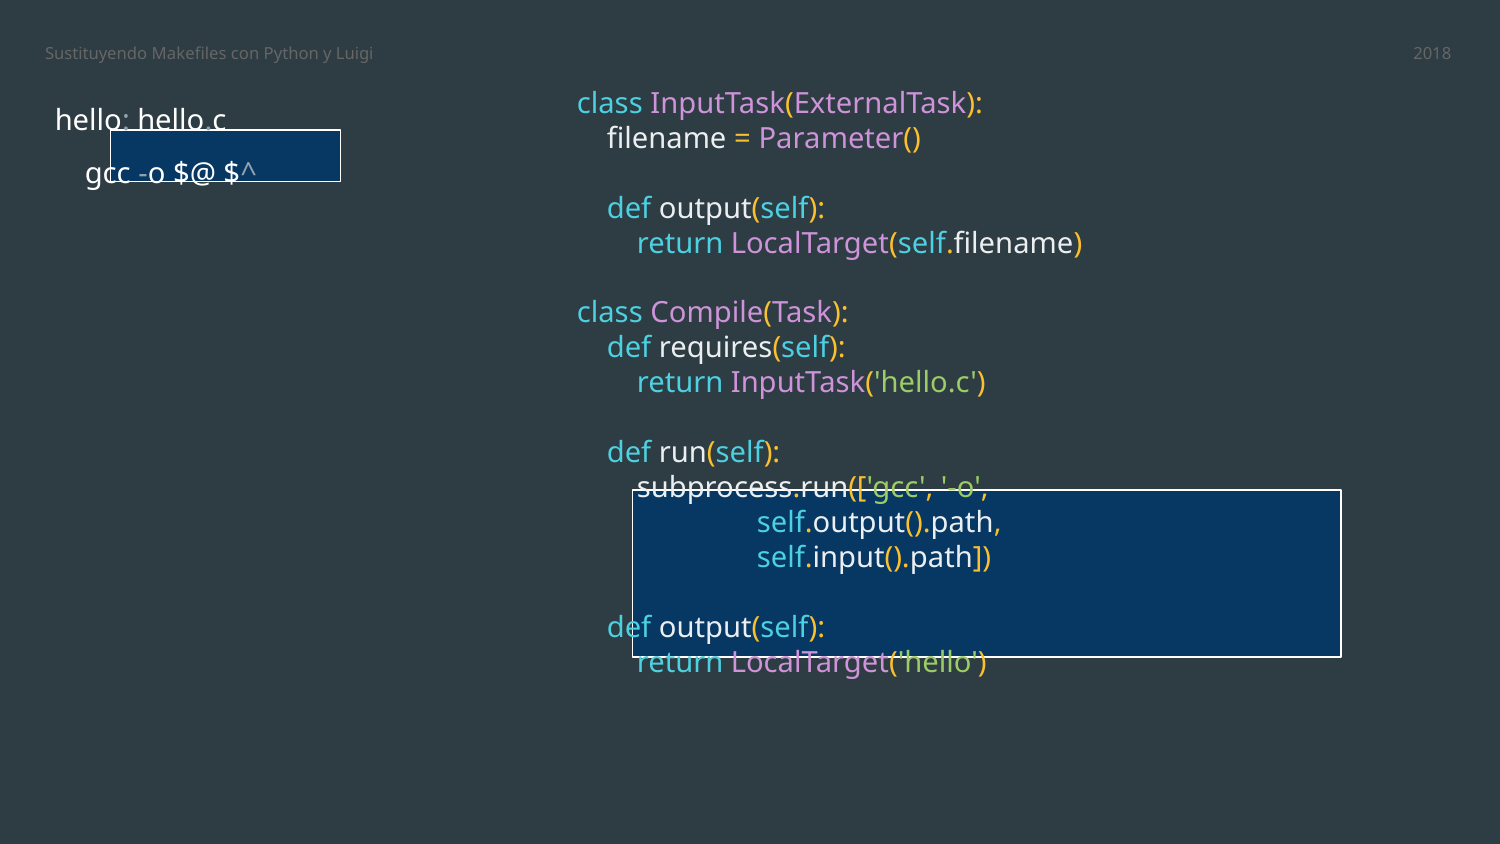

hello: hello.c
 gcc -o $@ $^
# class InputTask(ExternalTask): filename = Parameter() def output(self): return LocalTarget(self.filename) class Compile(Task): def requires(self): return InputTask('hello.c') def run(self): subprocess.run(['gcc', '-o', self.output().path, self.input().path]) def output(self): return LocalTarget('hello')